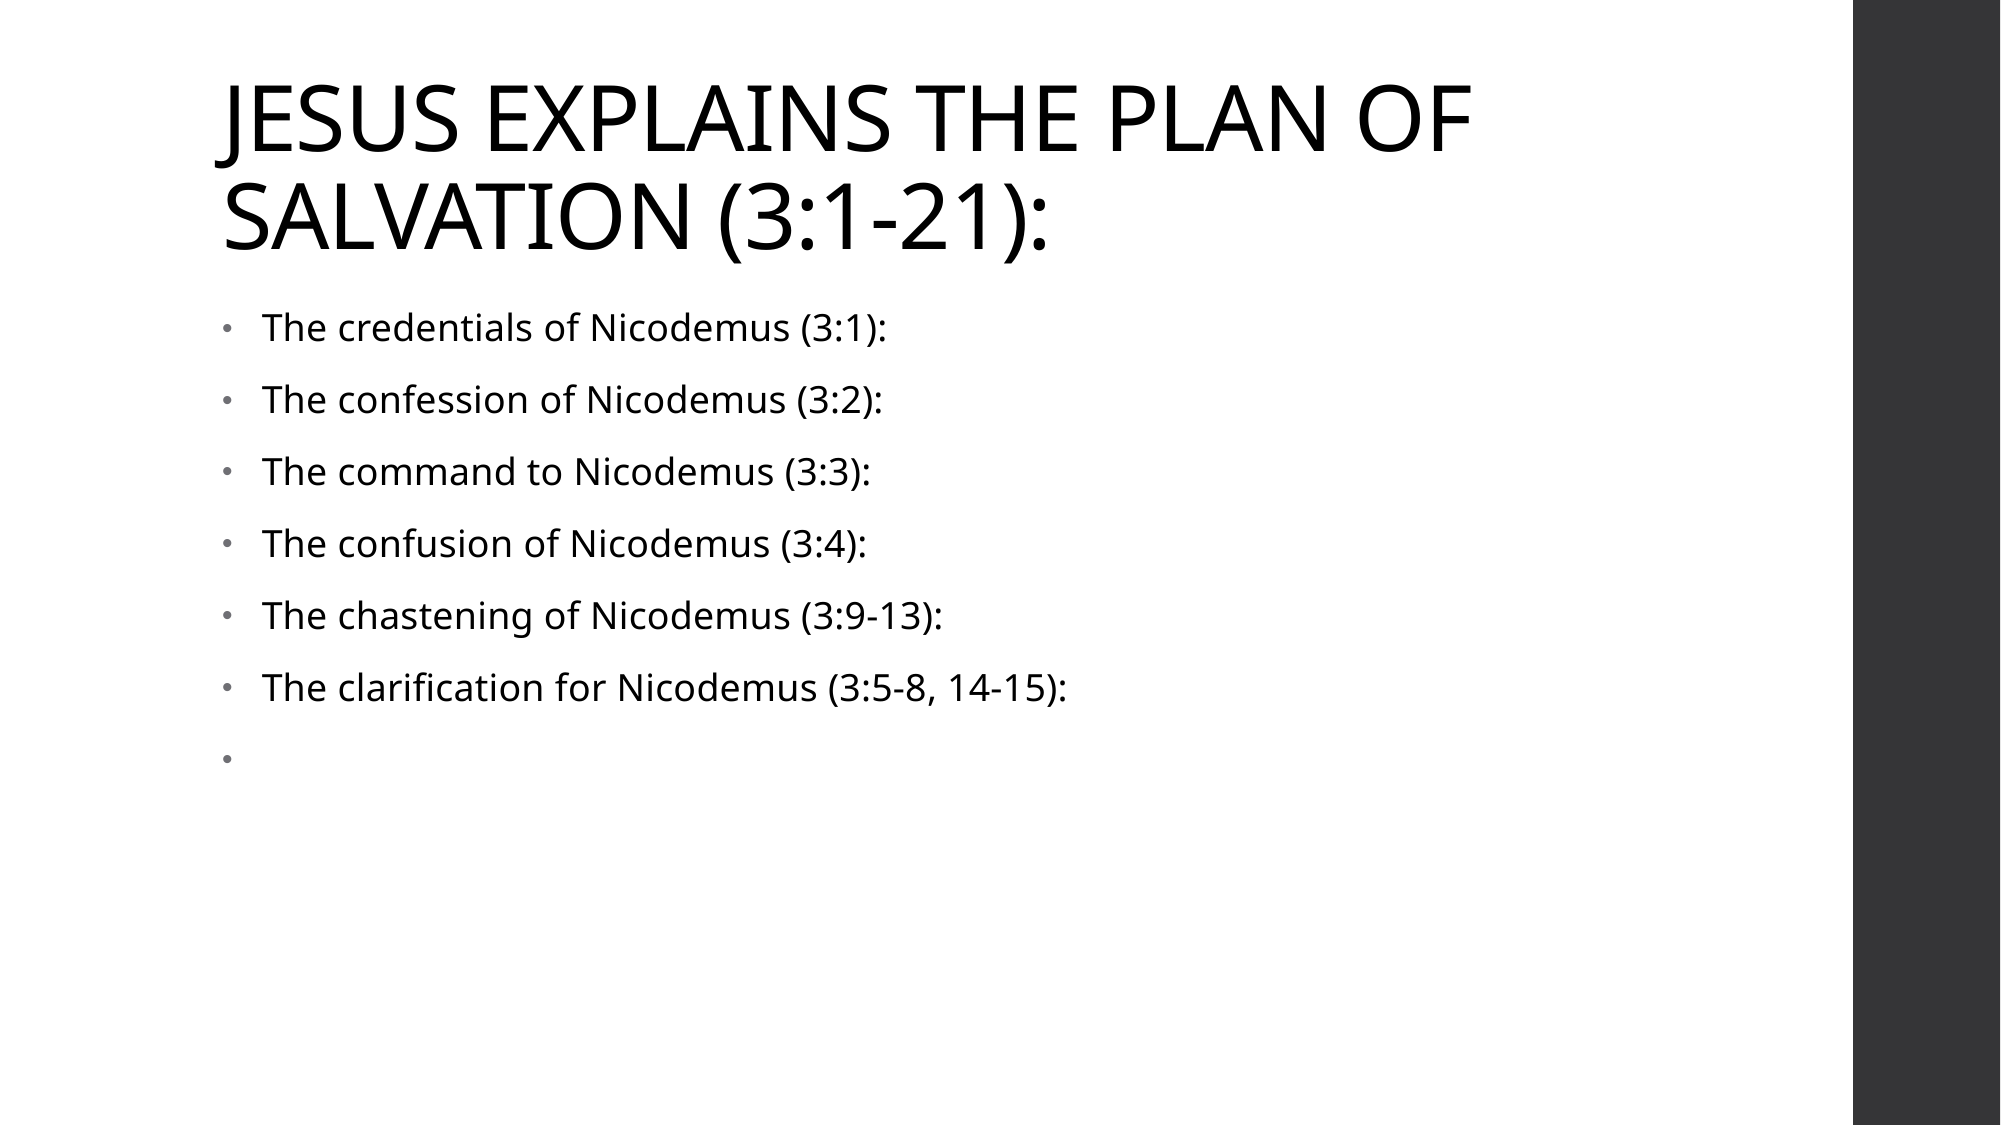

# JESUS EXPLAINS THE PLAN OF SALVATION (3:1-21):
 The credentials of Nicodemus (3:1):
 The confession of Nicodemus (3:2):
 The command to Nicodemus (3:3):
 The confusion of Nicodemus (3:4):
 The chastening of Nicodemus (3:9-13):
 The clarification for Nicodemus (3:5-8, 14-15):